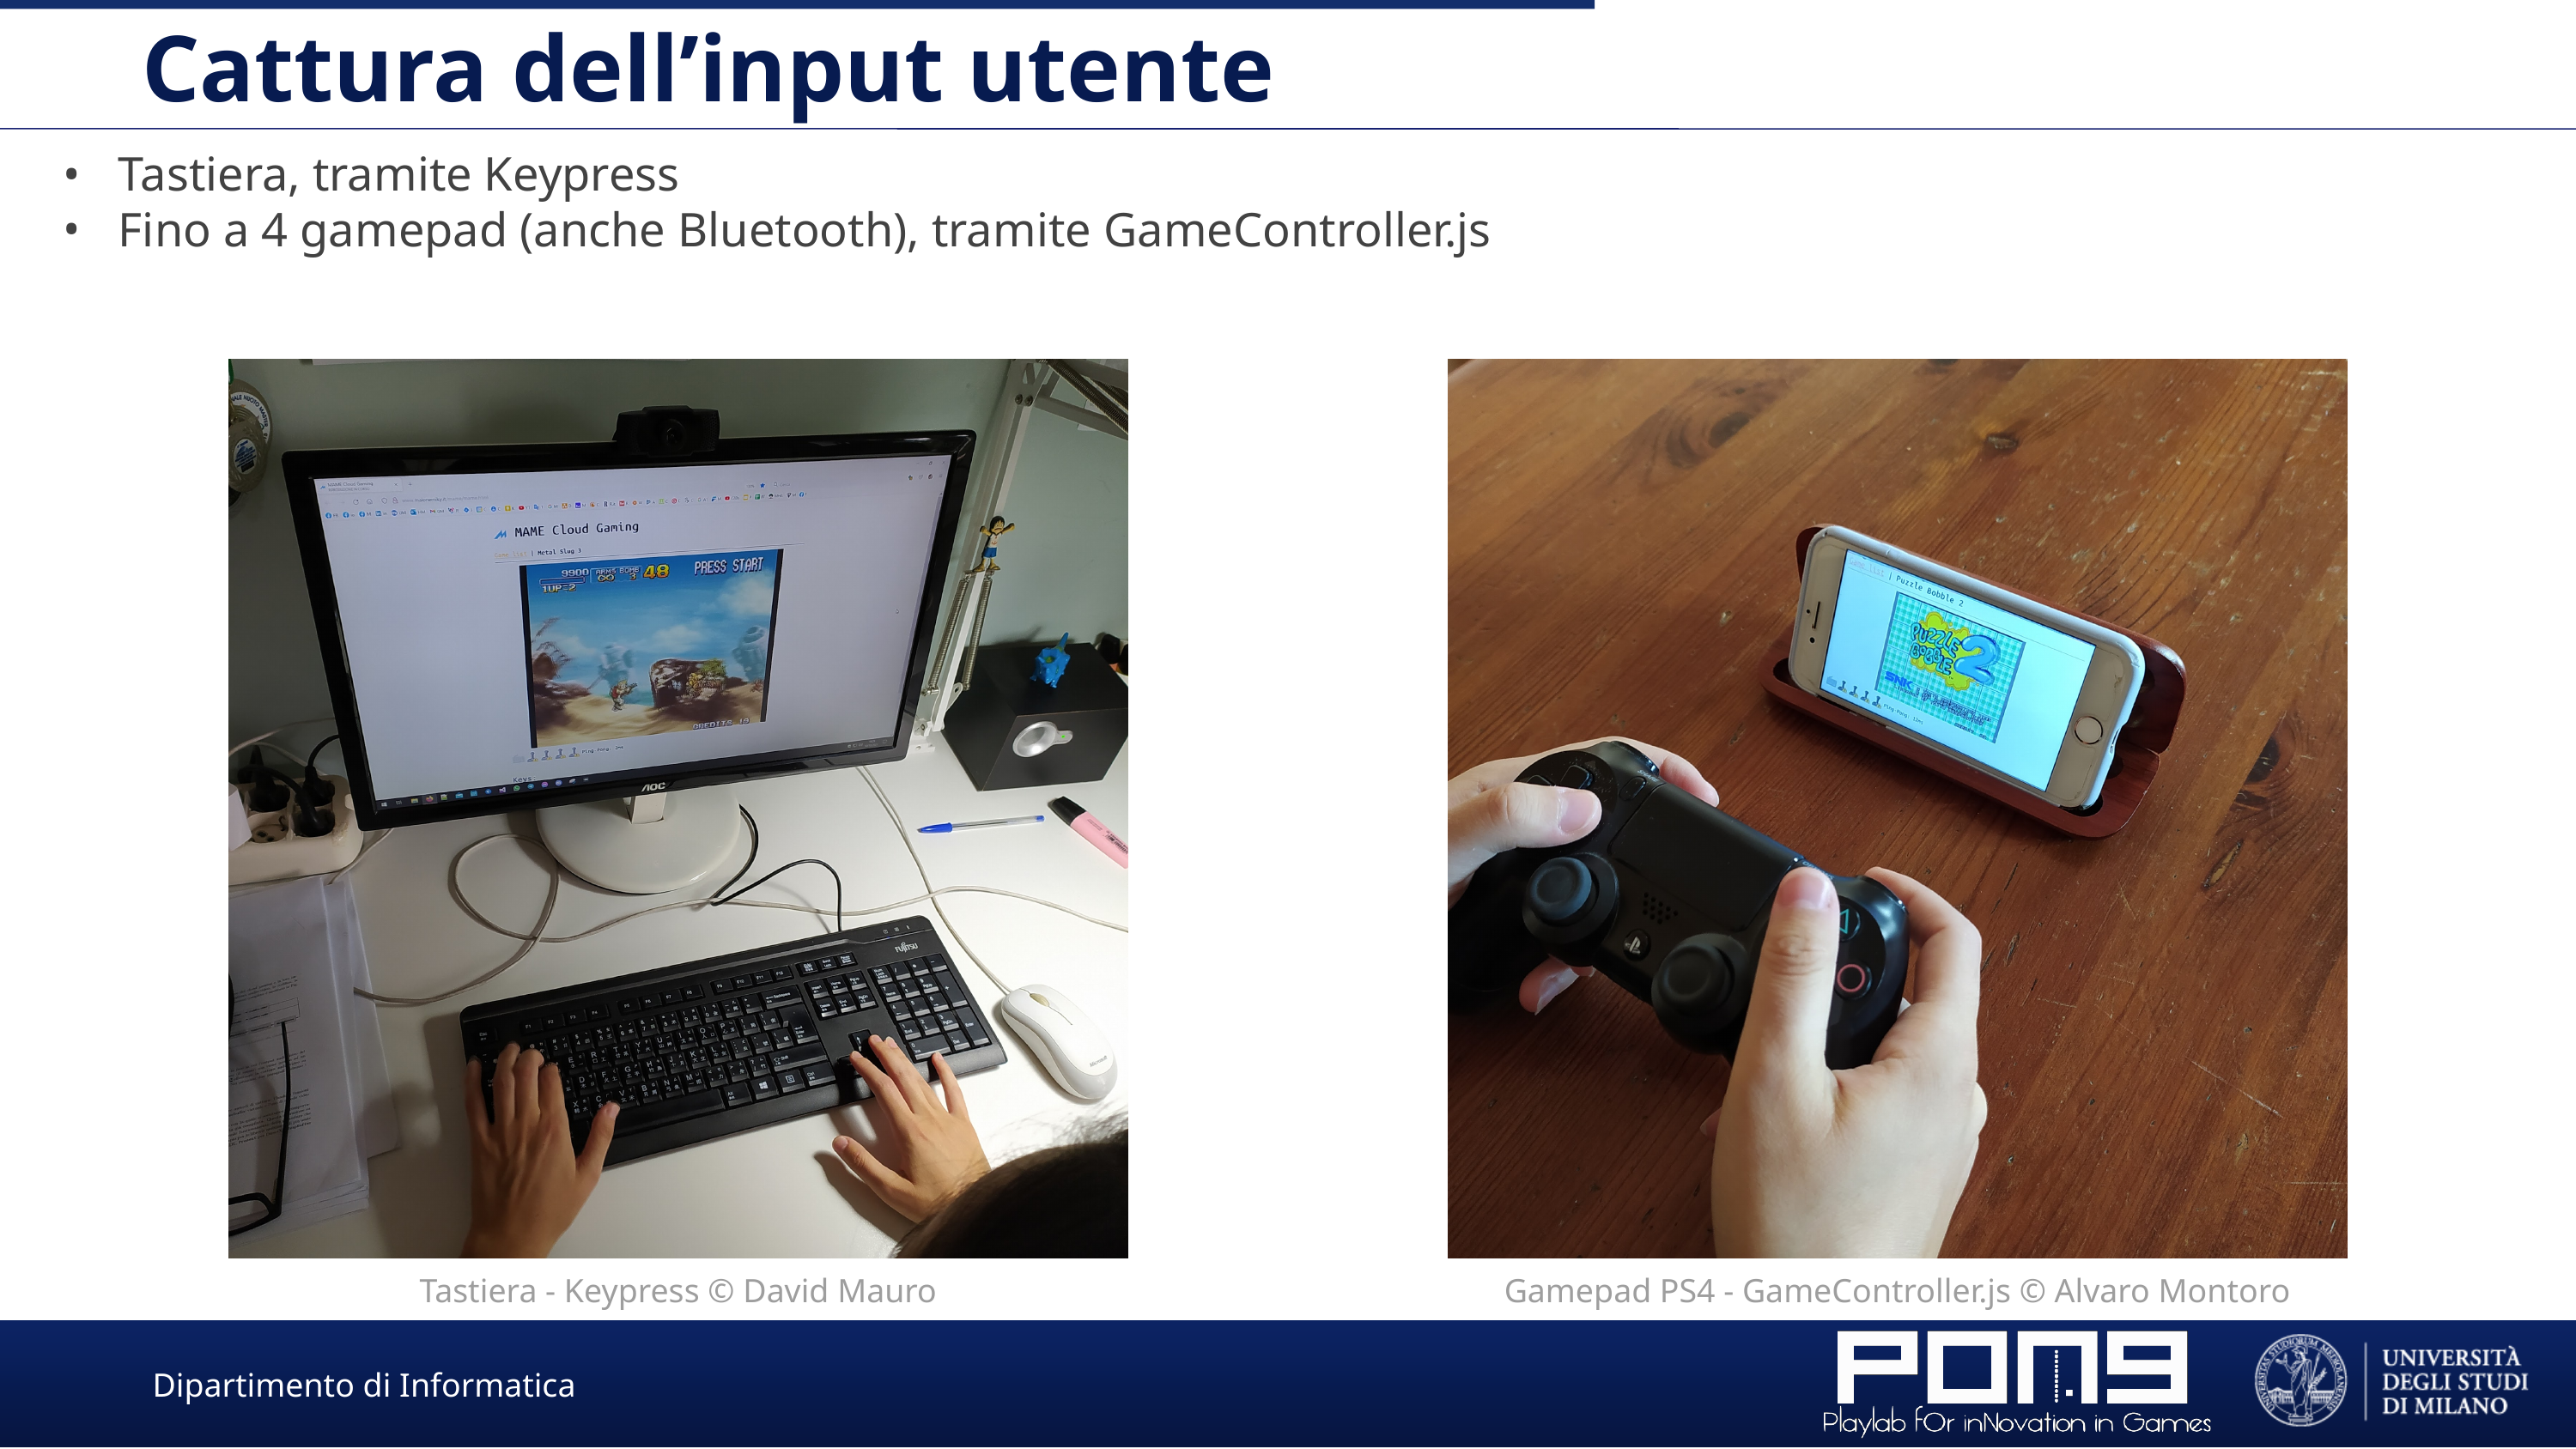

# Cattura dell’input utente
Tastiera, tramite Keypress
Fino a 4 gamepad (anche Bluetooth), tramite GameController.js
Tastiera - Keypress © David Mauro
Gamepad PS4 - GameController.js © Alvaro Montoro
Dipartimento di Informatica